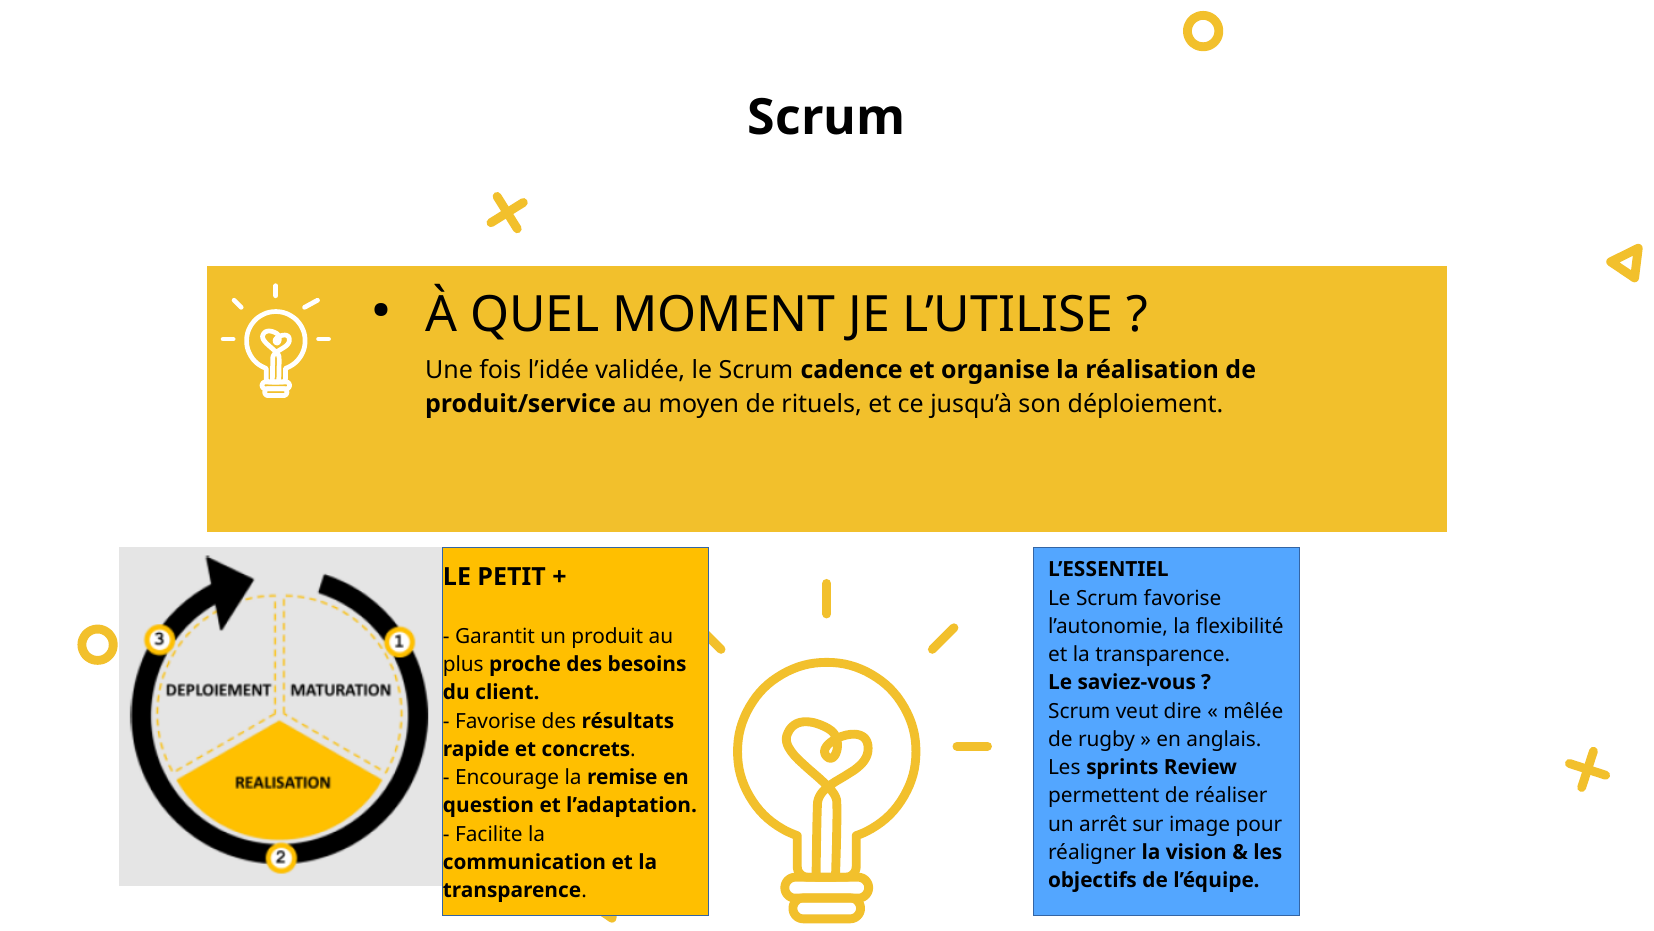

# Scrum
À QUEL MOMENT JE L’UTILISE ?
Une fois l’idée validée, le Scrum cadence et organise la réalisation de produit/service au moyen de rituels, et ce jusqu’à son déploiement.
L’ESSENTIEL
Le Scrum favorise l’autonomie, la flexibilité et la transparence.
Le saviez-vous ?
Scrum veut dire « mêlée de rugby » en anglais.
Les sprints Review permettent de réaliser un arrêt sur image pour réaligner la vision & les objectifs de l’équipe.
LE PETIT +
- Garantit un produit au plus proche des besoins du client.
- Favorise des résultats rapide et concrets.
- Encourage la remise en question et l’adaptation.
- Facilite la communication et la transparence.